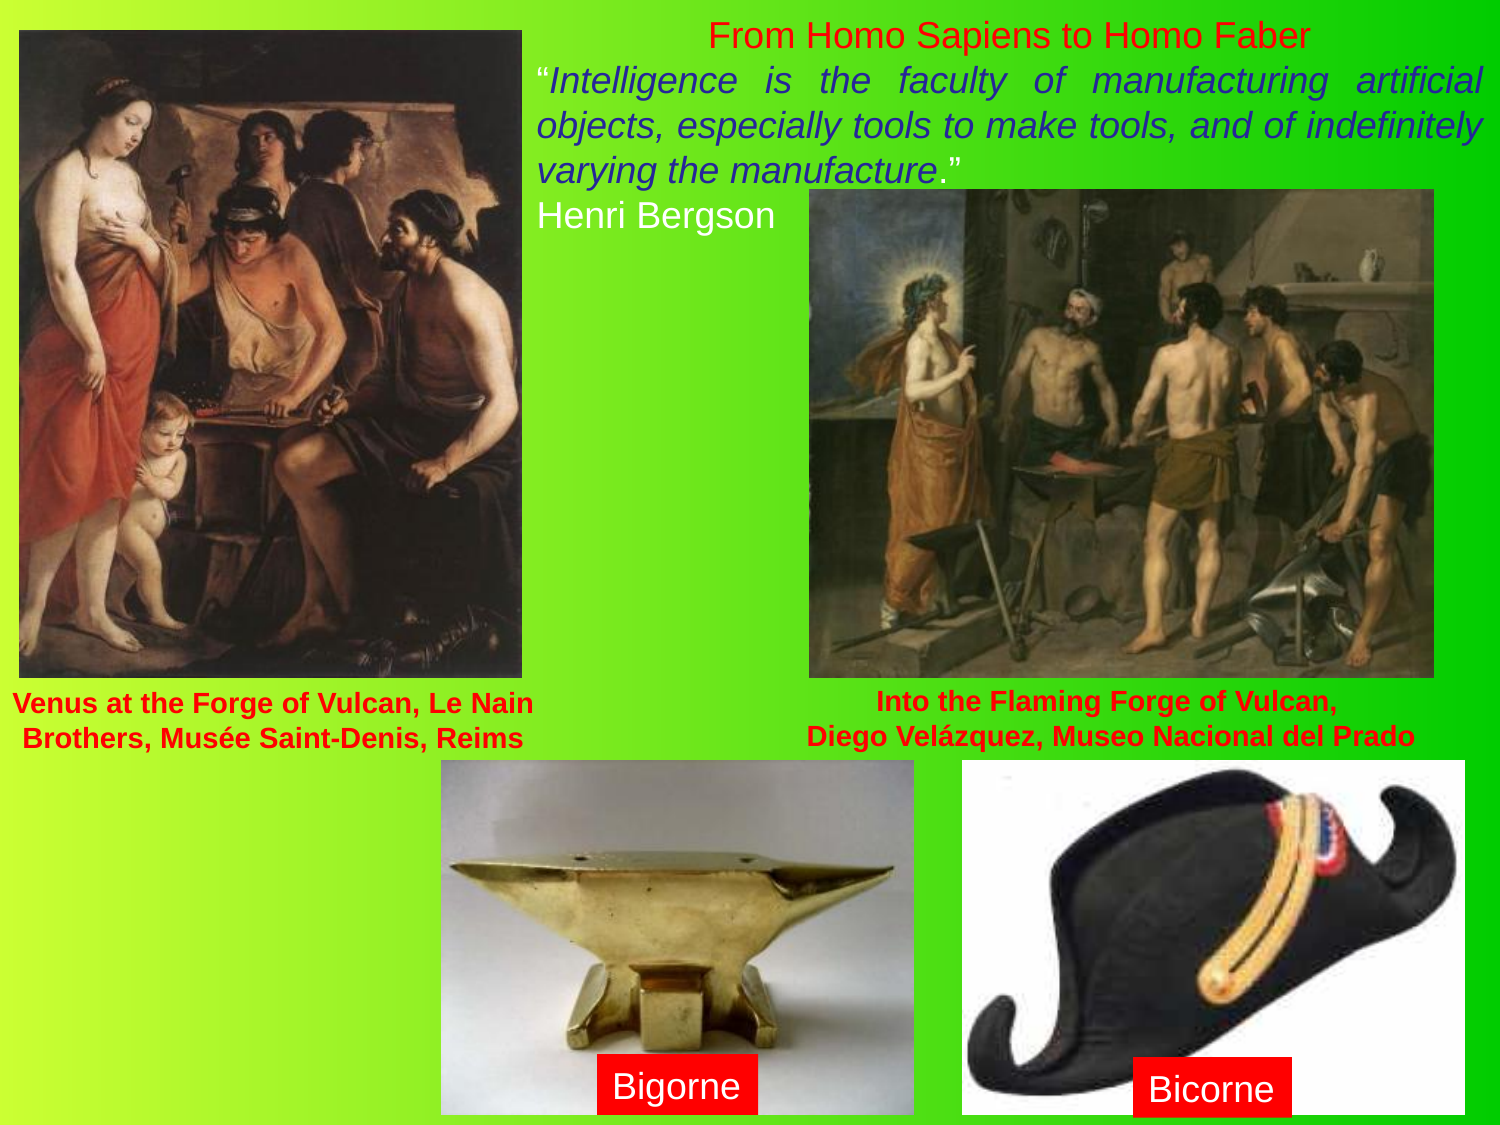

From Homo Sapiens to Homo Faber
“Intelligence is the faculty of manufacturing artificial objects, especially tools to make tools, and of indefinitely varying the manufacture.”
Henri Bergson
Venus at the Forge of Vulcan, Le Nain Brothers, Musée Saint-Denis, Reims
Into the Flaming Forge of Vulcan,
Diego Velázquez, Museo Nacional del Prado
Bigorne
Bicorne